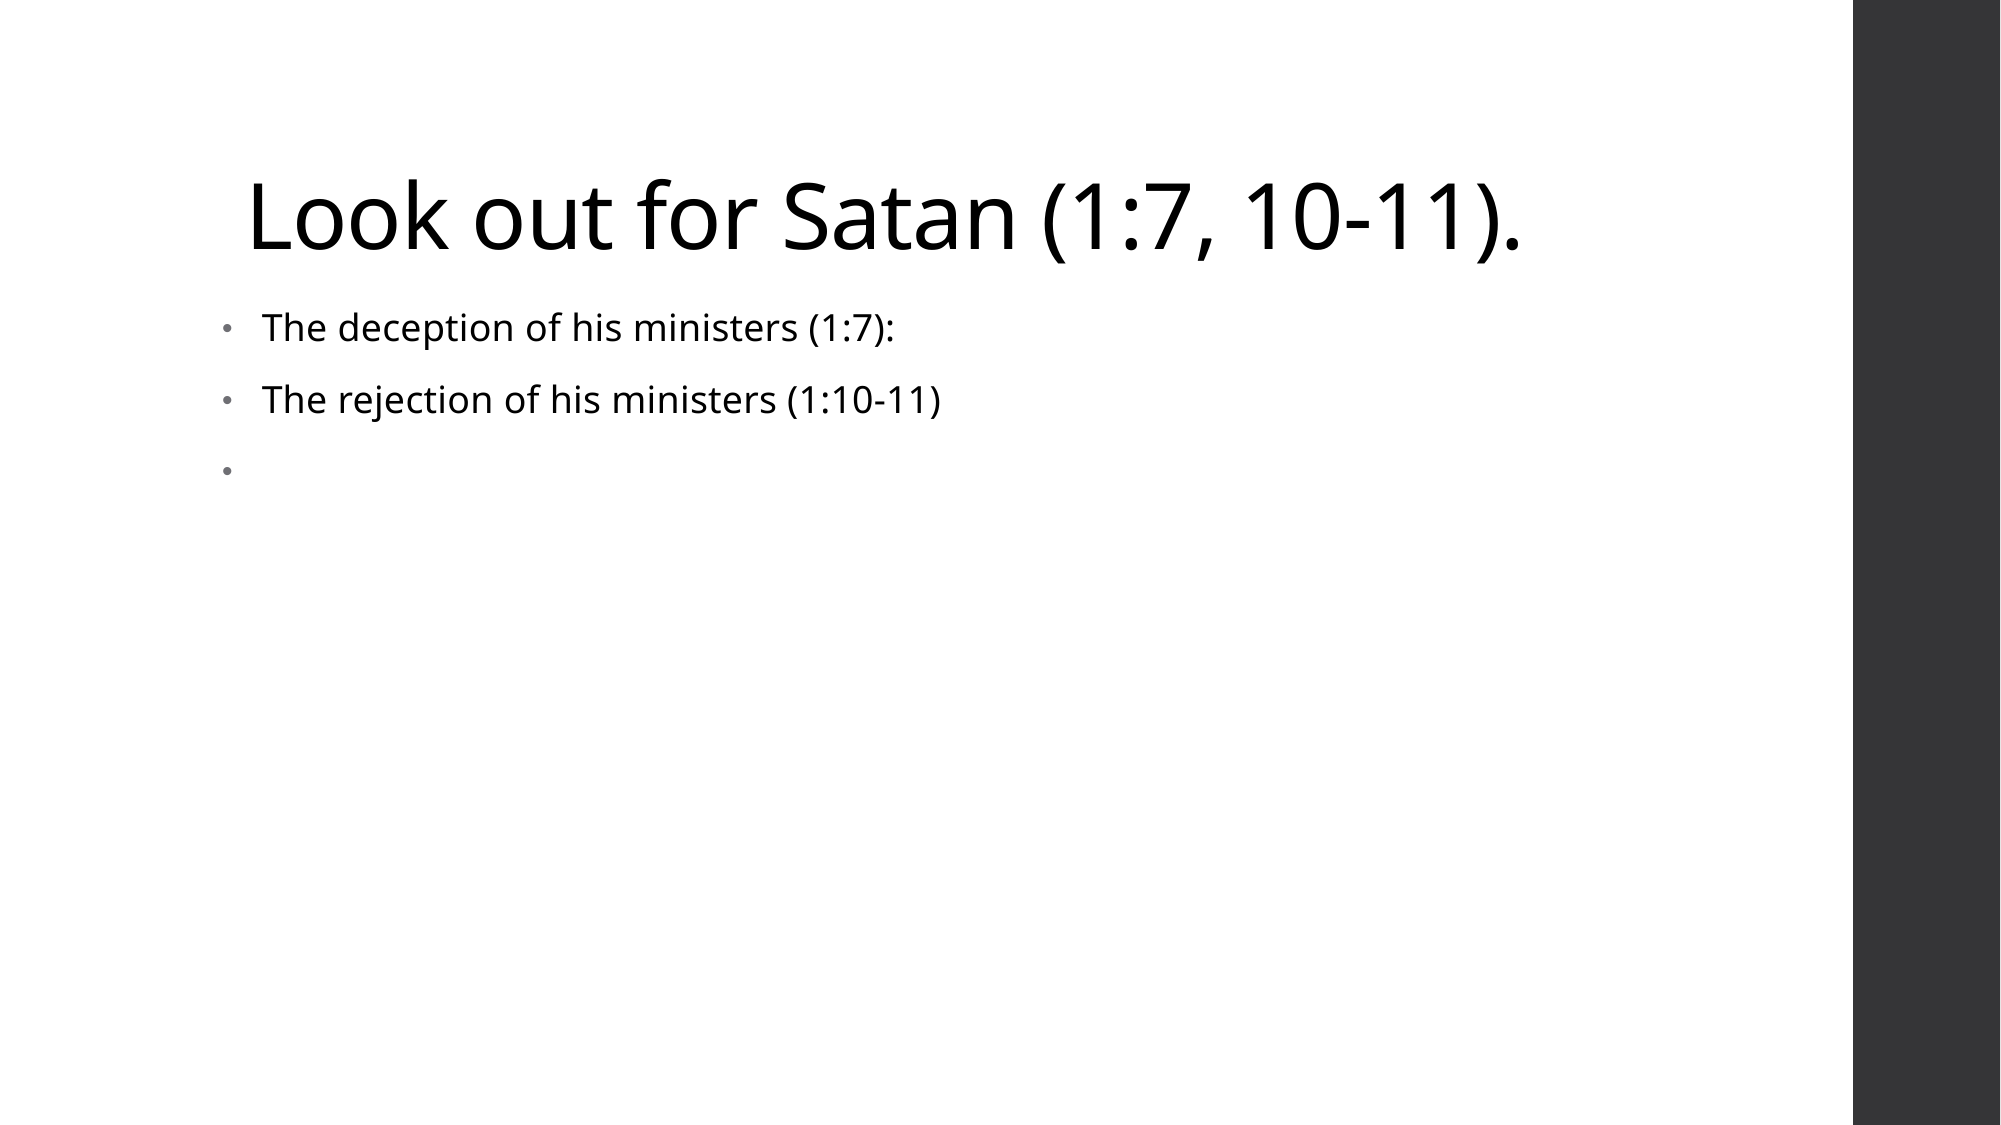

# Look out for Satan (1:7, 10-11).
 The deception of his ministers (1:7):
 The rejection of his ministers (1:10-11)